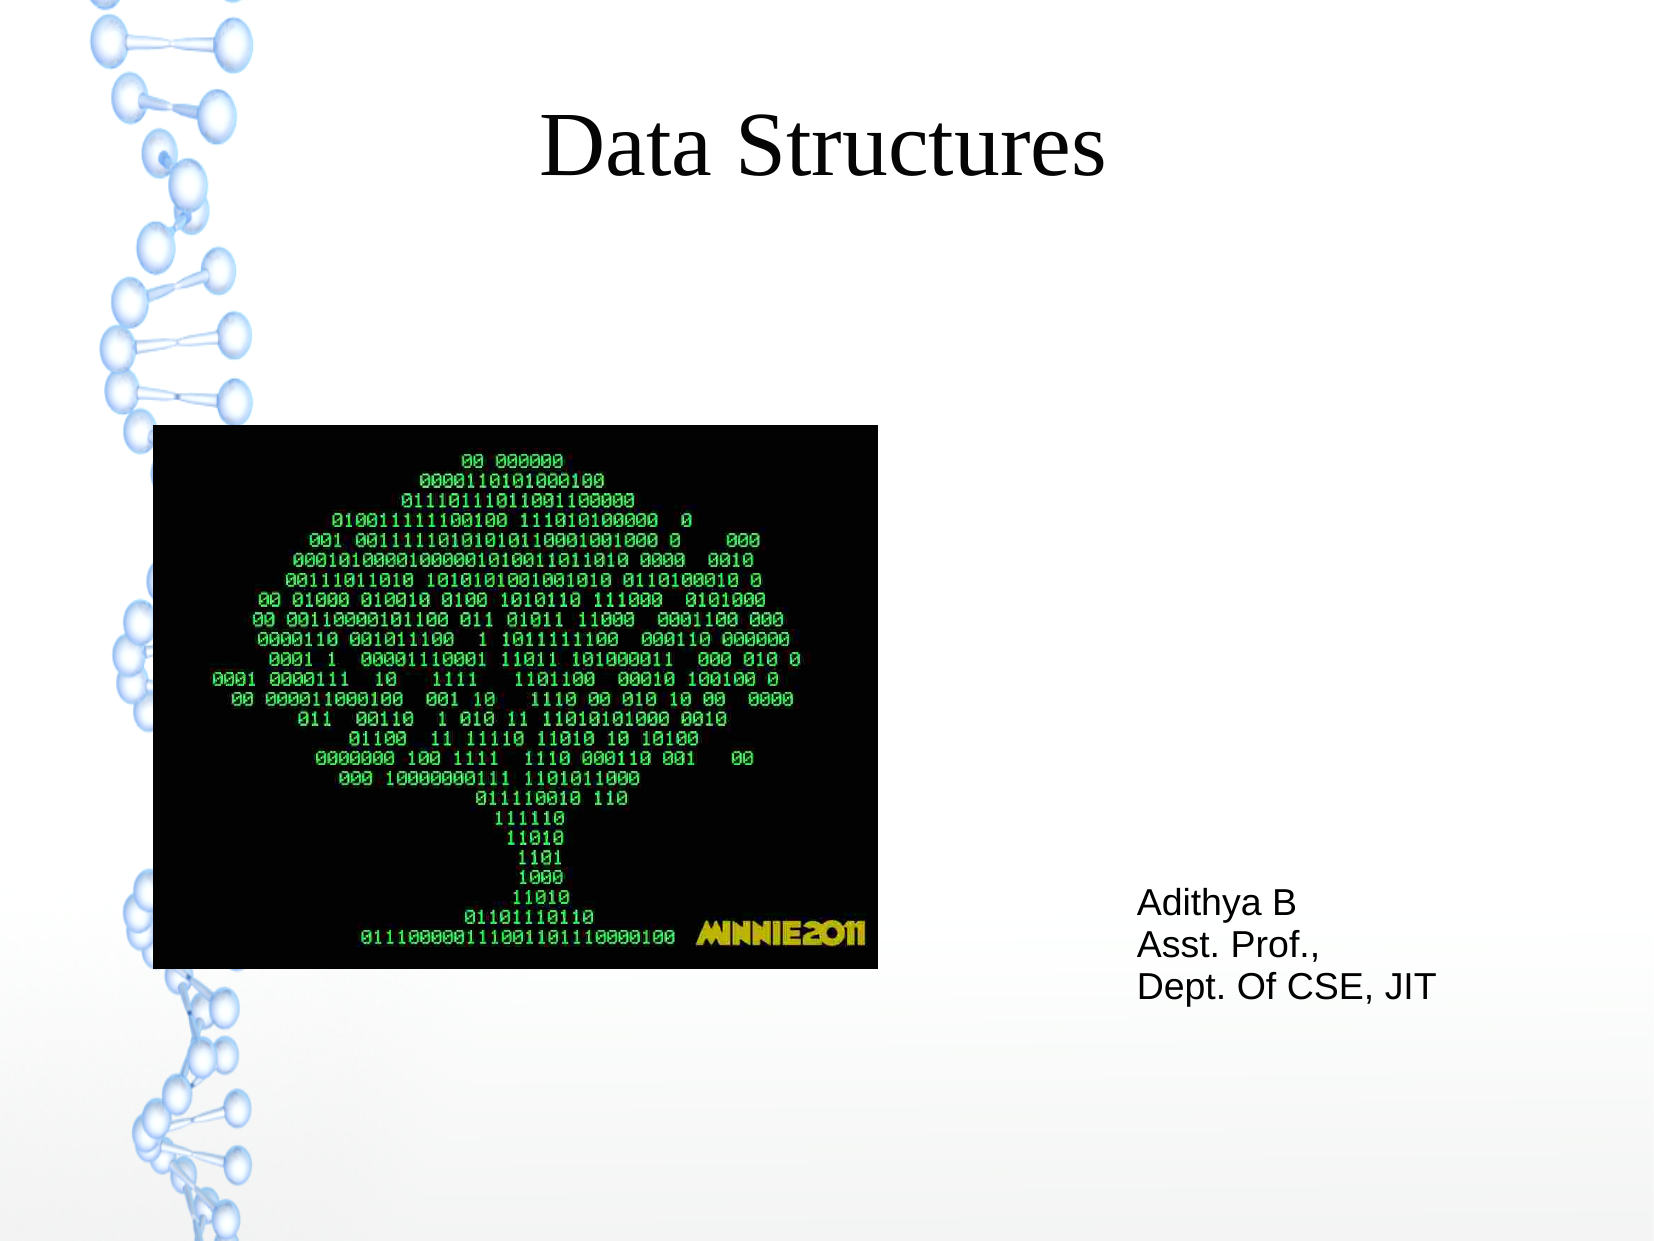

# Data Structures
Adithya B
Asst. Prof.,
Dept. Of CSE, JIT